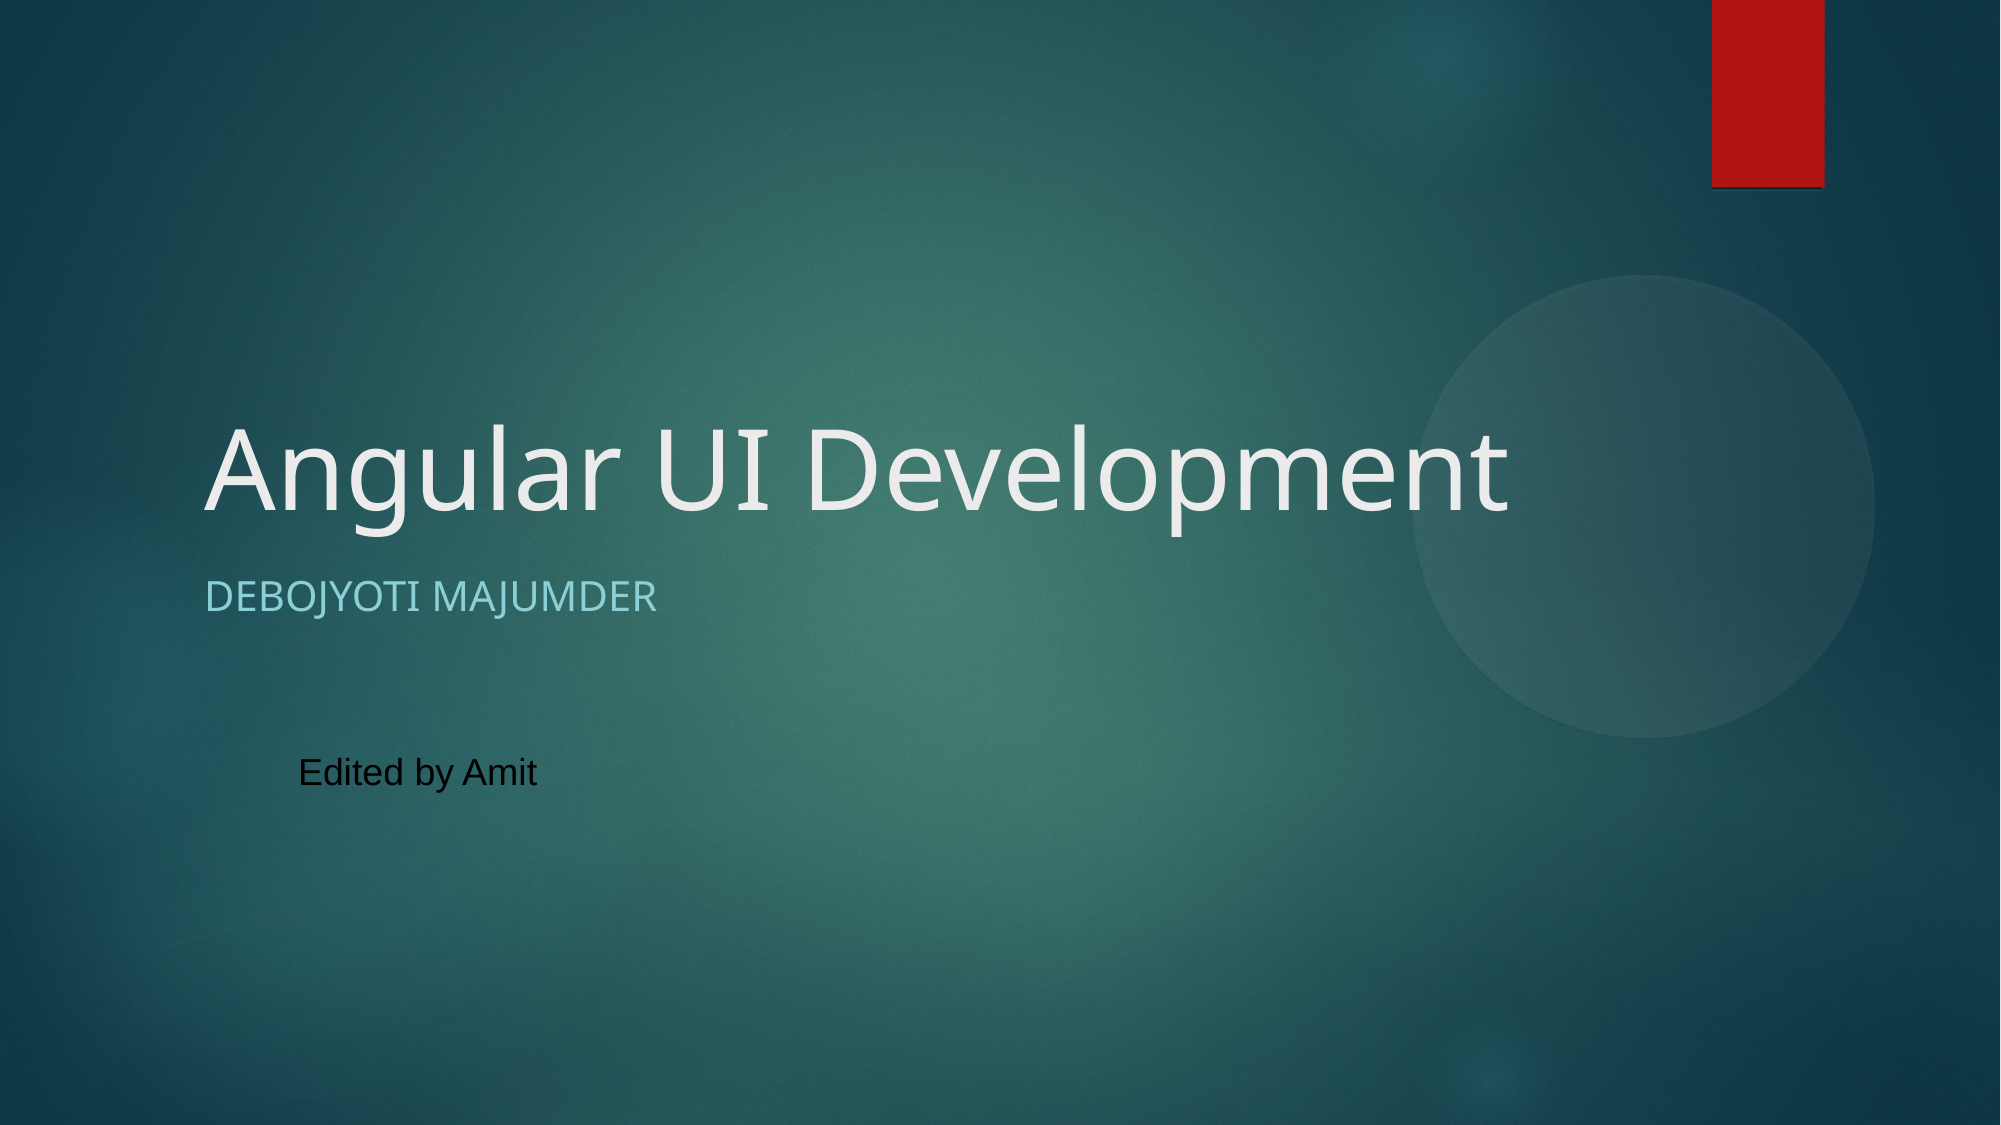

Angular UI Development
Debojyoti majumder
Edited by Amit